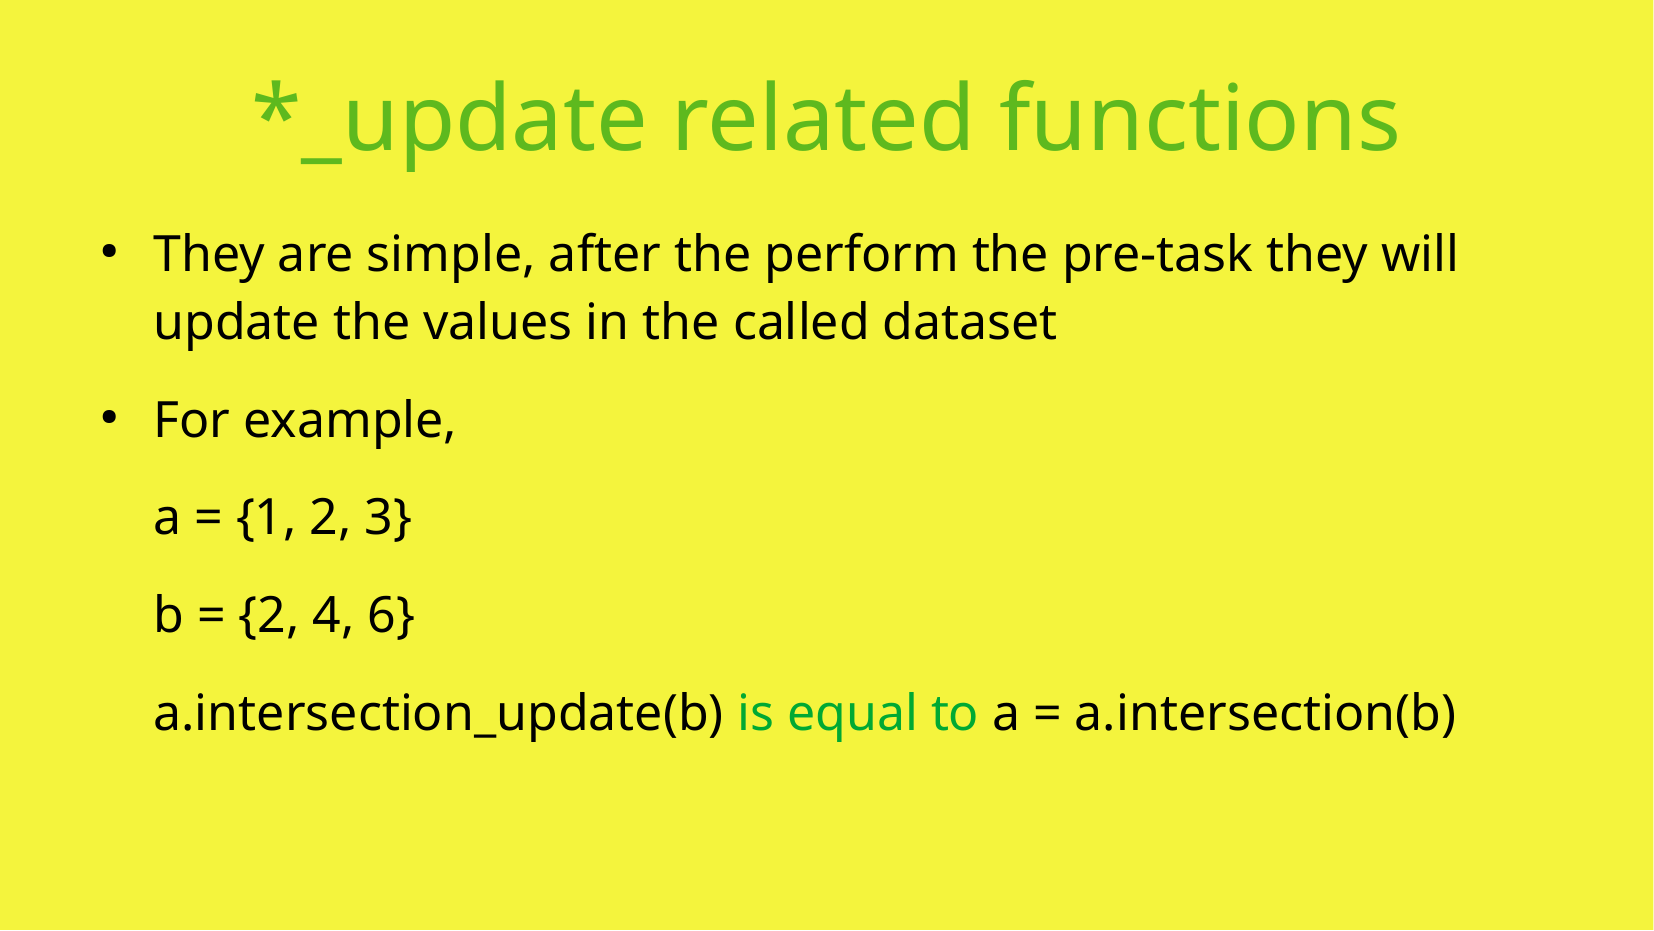

# *_update related functions
They are simple, after the perform the pre-task they will update the values in the called dataset
For example,
a = {1, 2, 3}
b = {2, 4, 6}
a.intersection_update(b) is equal to a = a.intersection(b)